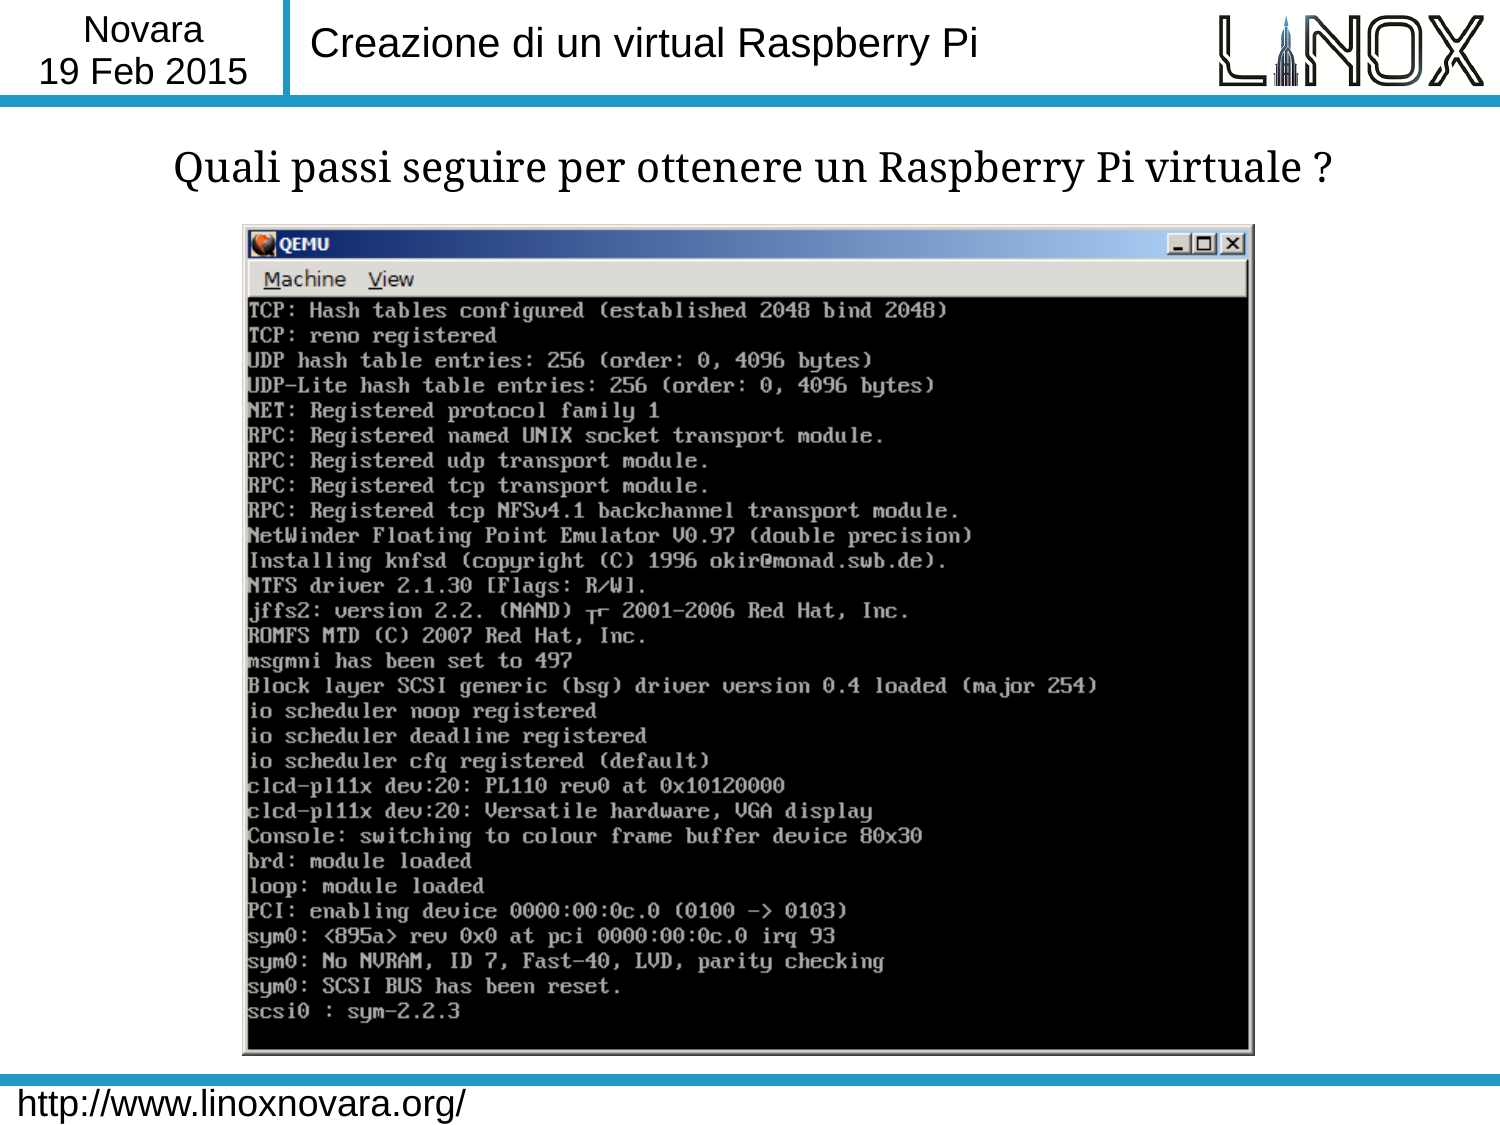

# Creazione di un virtual Raspberry Pi
Quali passi seguire per ottenere un Raspberry Pi virtuale ?